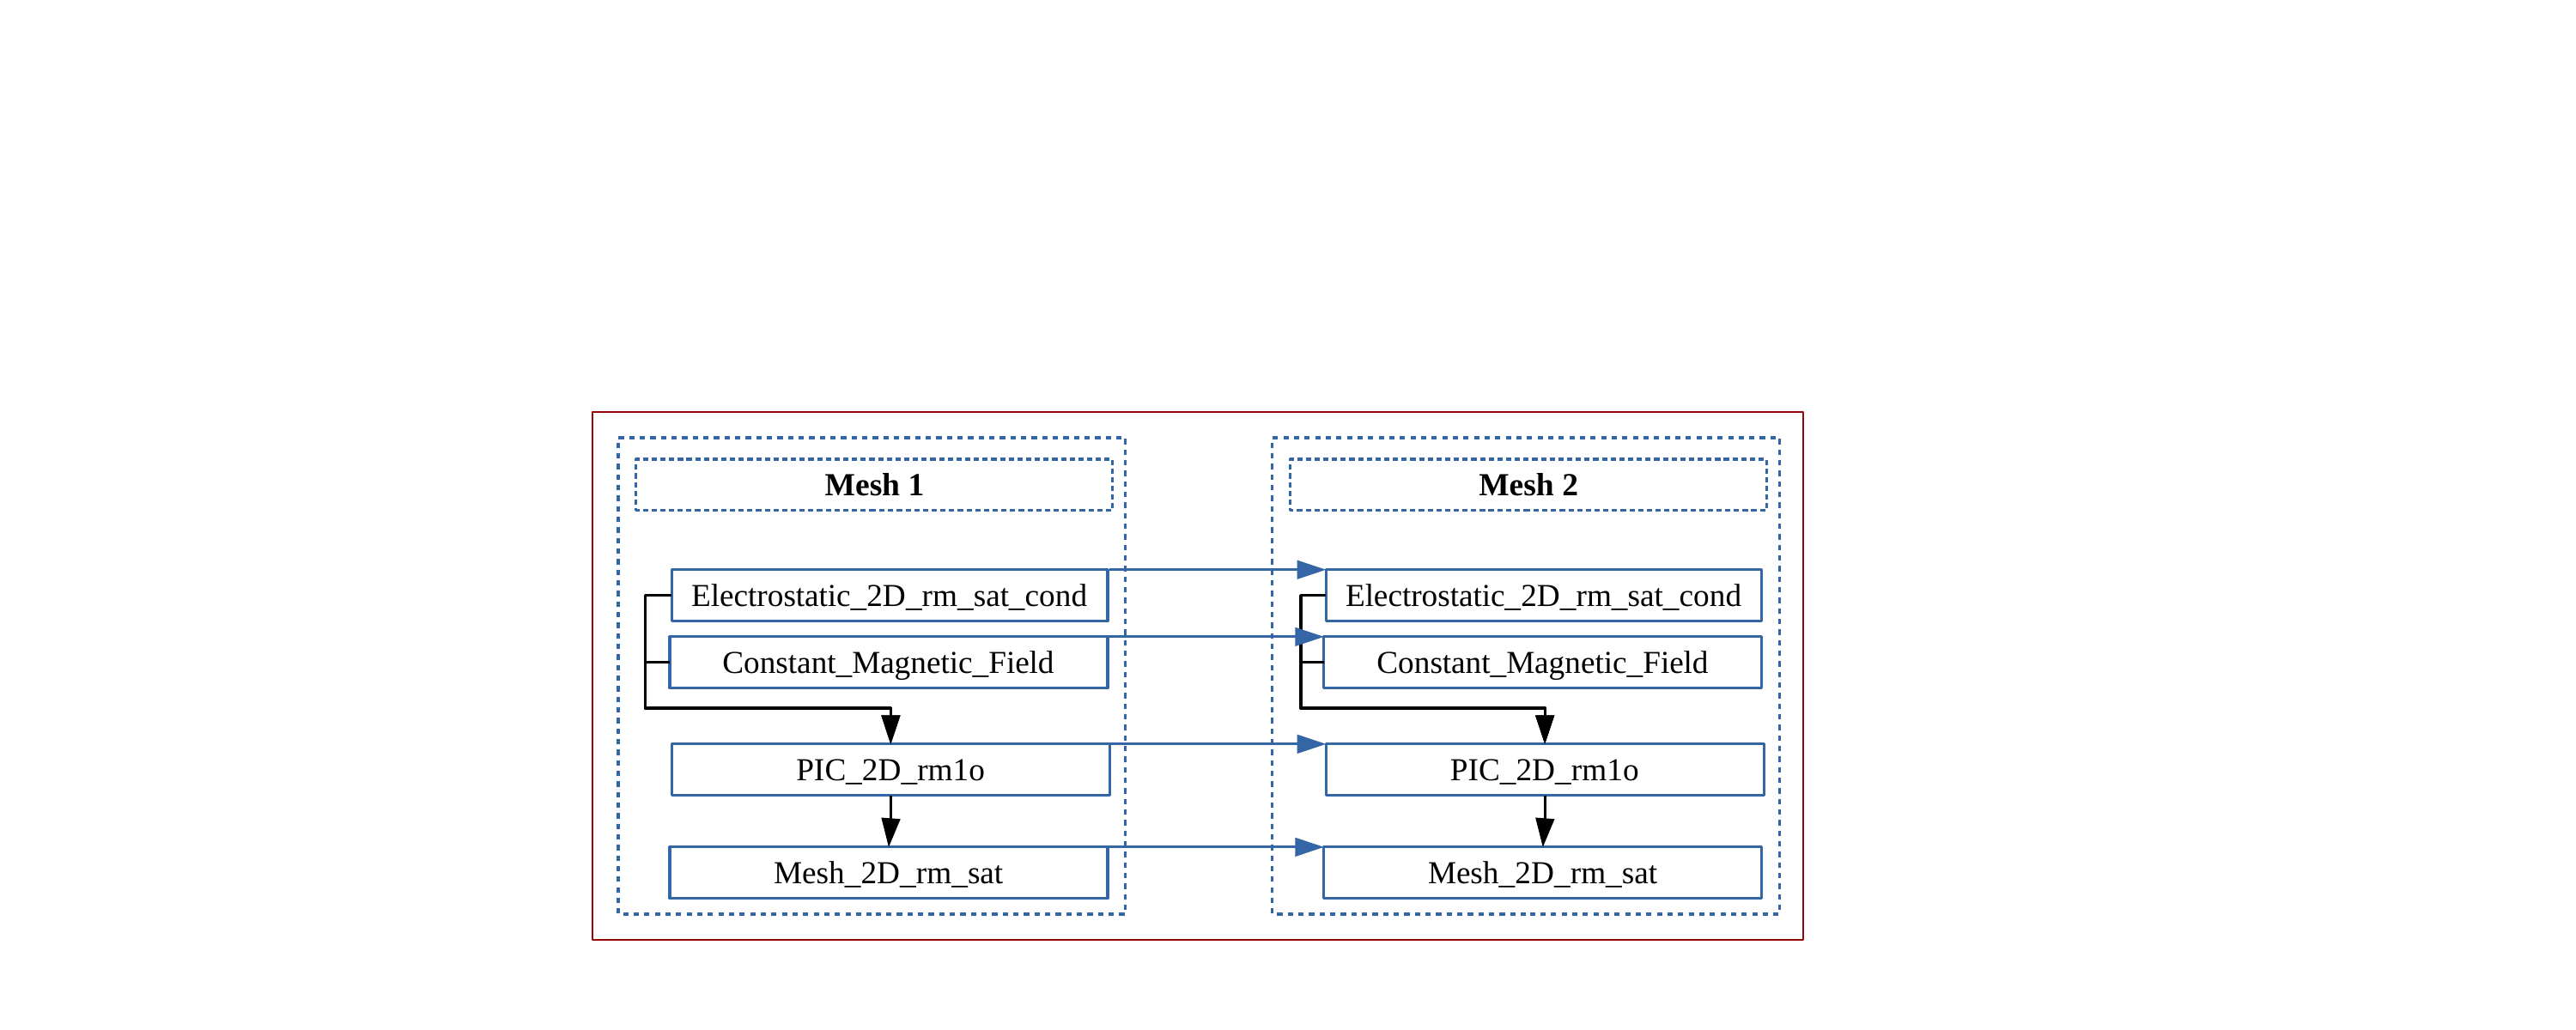

Mesh 1
Mesh 2
Electrostatic_2D_rm_sat_cond
Electrostatic_2D_rm_sat_cond
Constant_Magnetic_Field
Constant_Magnetic_Field
PIC_2D_rm1o
PIC_2D_rm1o
Mesh_2D_rm_sat
Mesh_2D_rm_sat